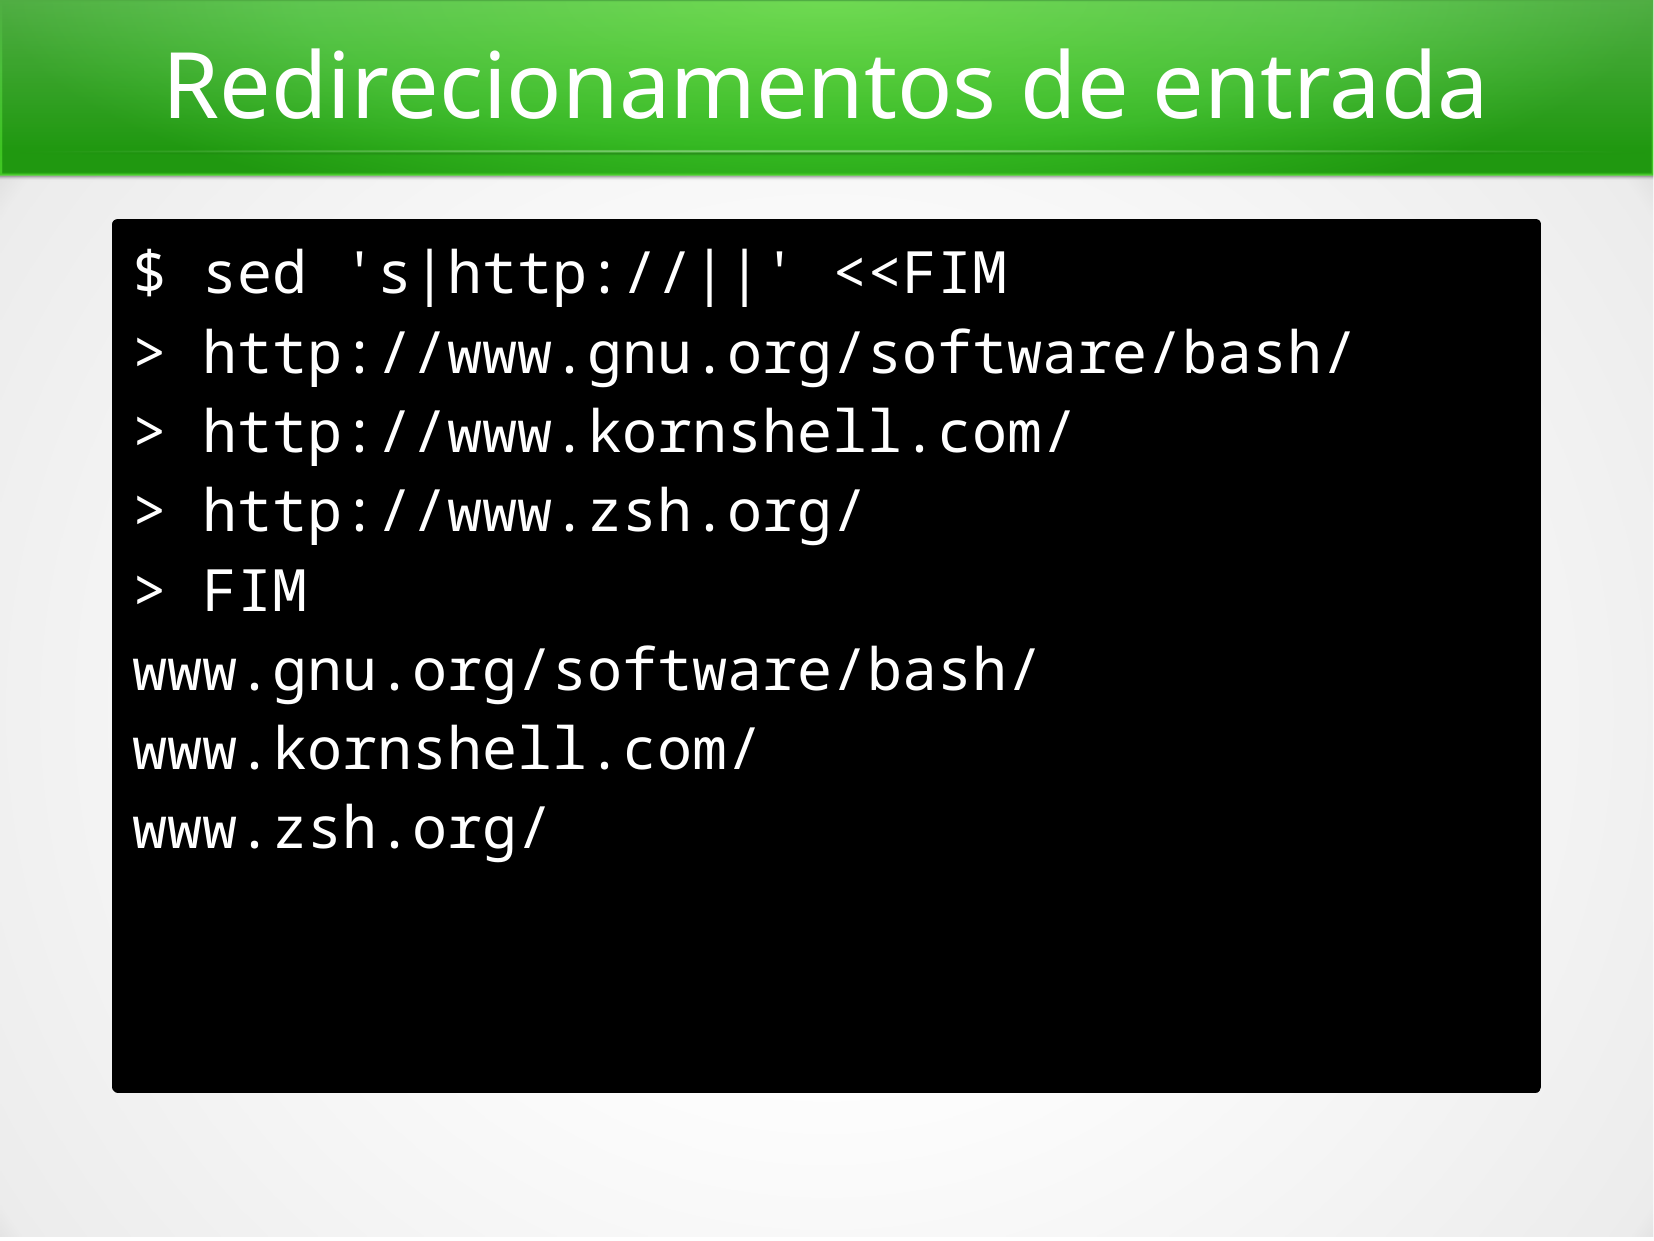

# Redirecionamentos de entrada
$ sed 's|http://||' <<FIM
> http://www.gnu.org/software/bash/
> http://www.kornshell.com/
> http://www.zsh.org/
> FIM
www.gnu.org/software/bash/
www.kornshell.com/
www.zsh.org/